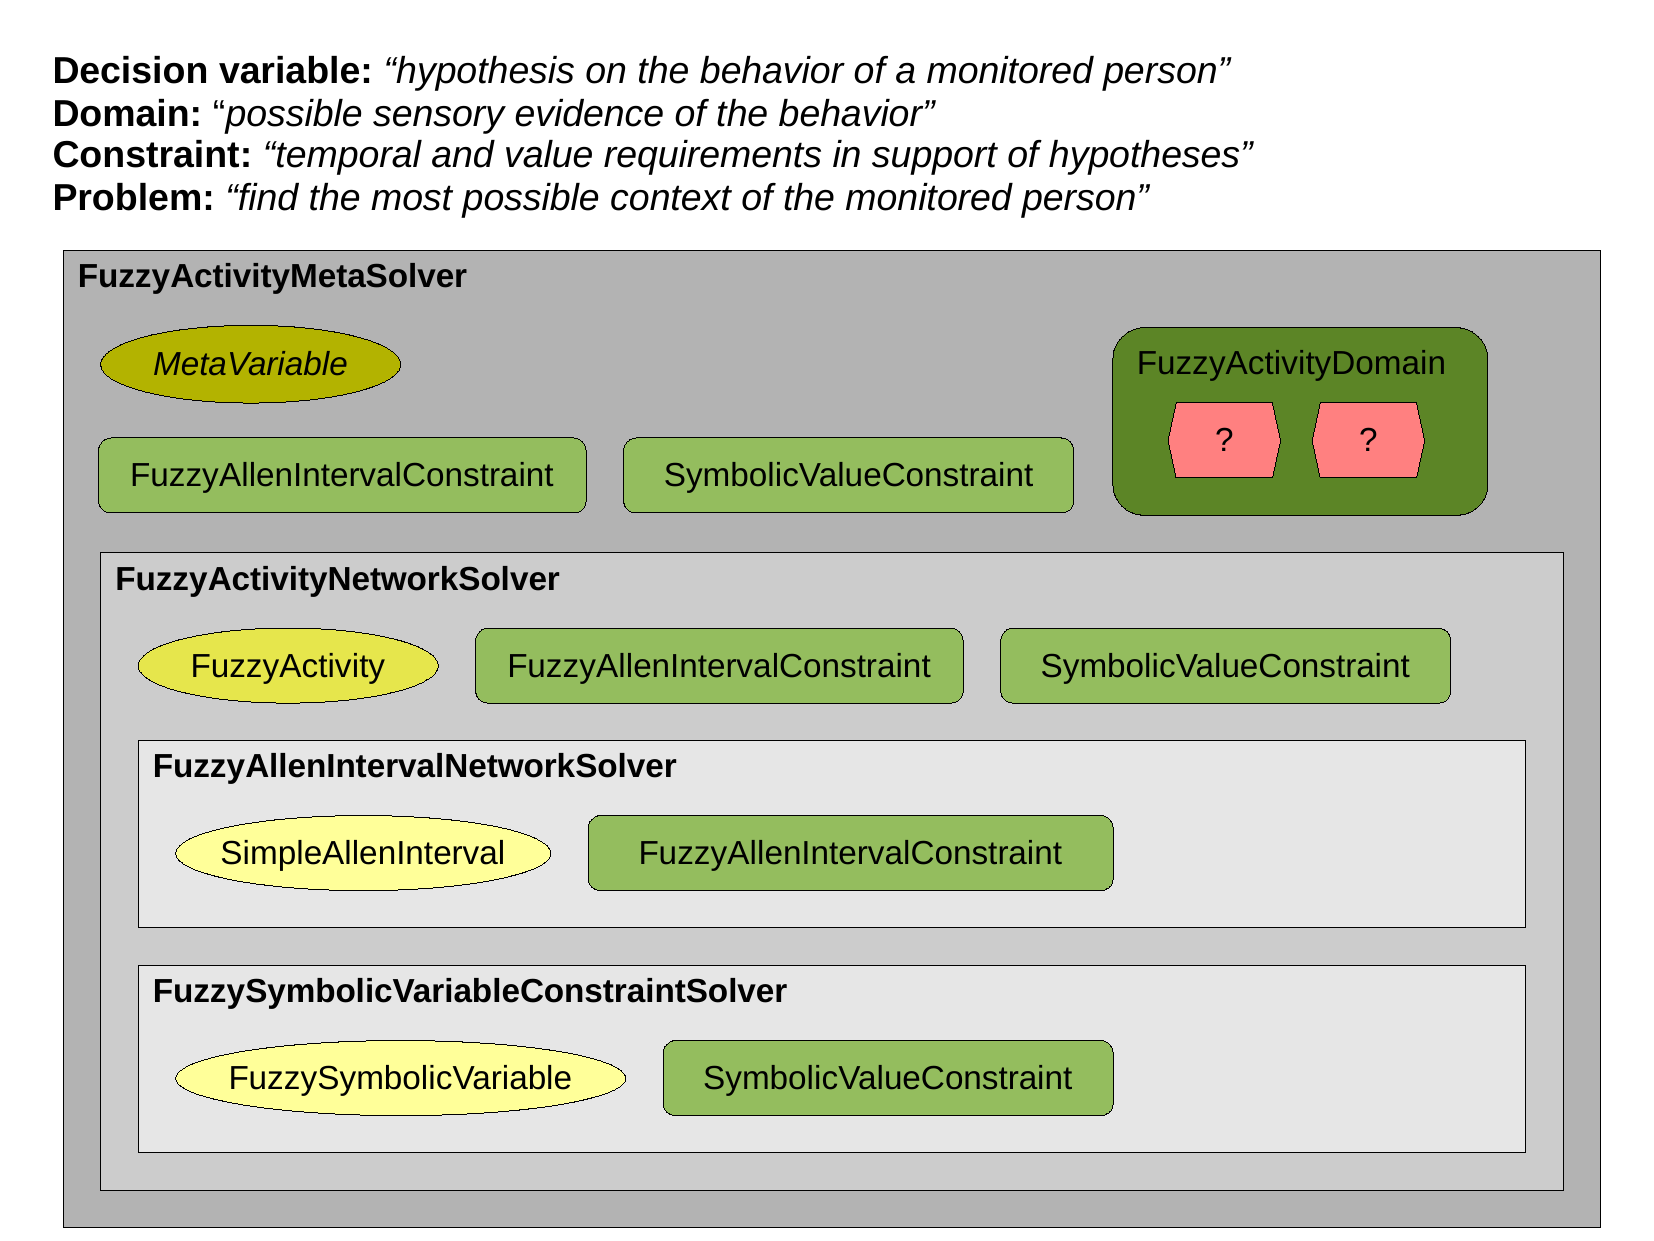

Decision variable: “hypothesis on the behavior of a monitored person”
Domain: “possible sensory evidence of the behavior”
Constraint: “temporal and value requirements in support of hypotheses”
Problem: “find the most possible context of the monitored person”
FuzzyActivityMetaSolver
MetaVariable
FuzzyActivityDomain
?
?
FuzzyAllenIntervalConstraint
SymbolicValueConstraint
FuzzyActivityNetworkSolver
FuzzyActivity
FuzzyAllenIntervalConstraint
SymbolicValueConstraint
FuzzyAllenIntervalNetworkSolver
SimpleAllenInterval
FuzzyAllenIntervalConstraint
FuzzySymbolicVariableConstraintSolver
FuzzySymbolicVariable
SymbolicValueConstraint